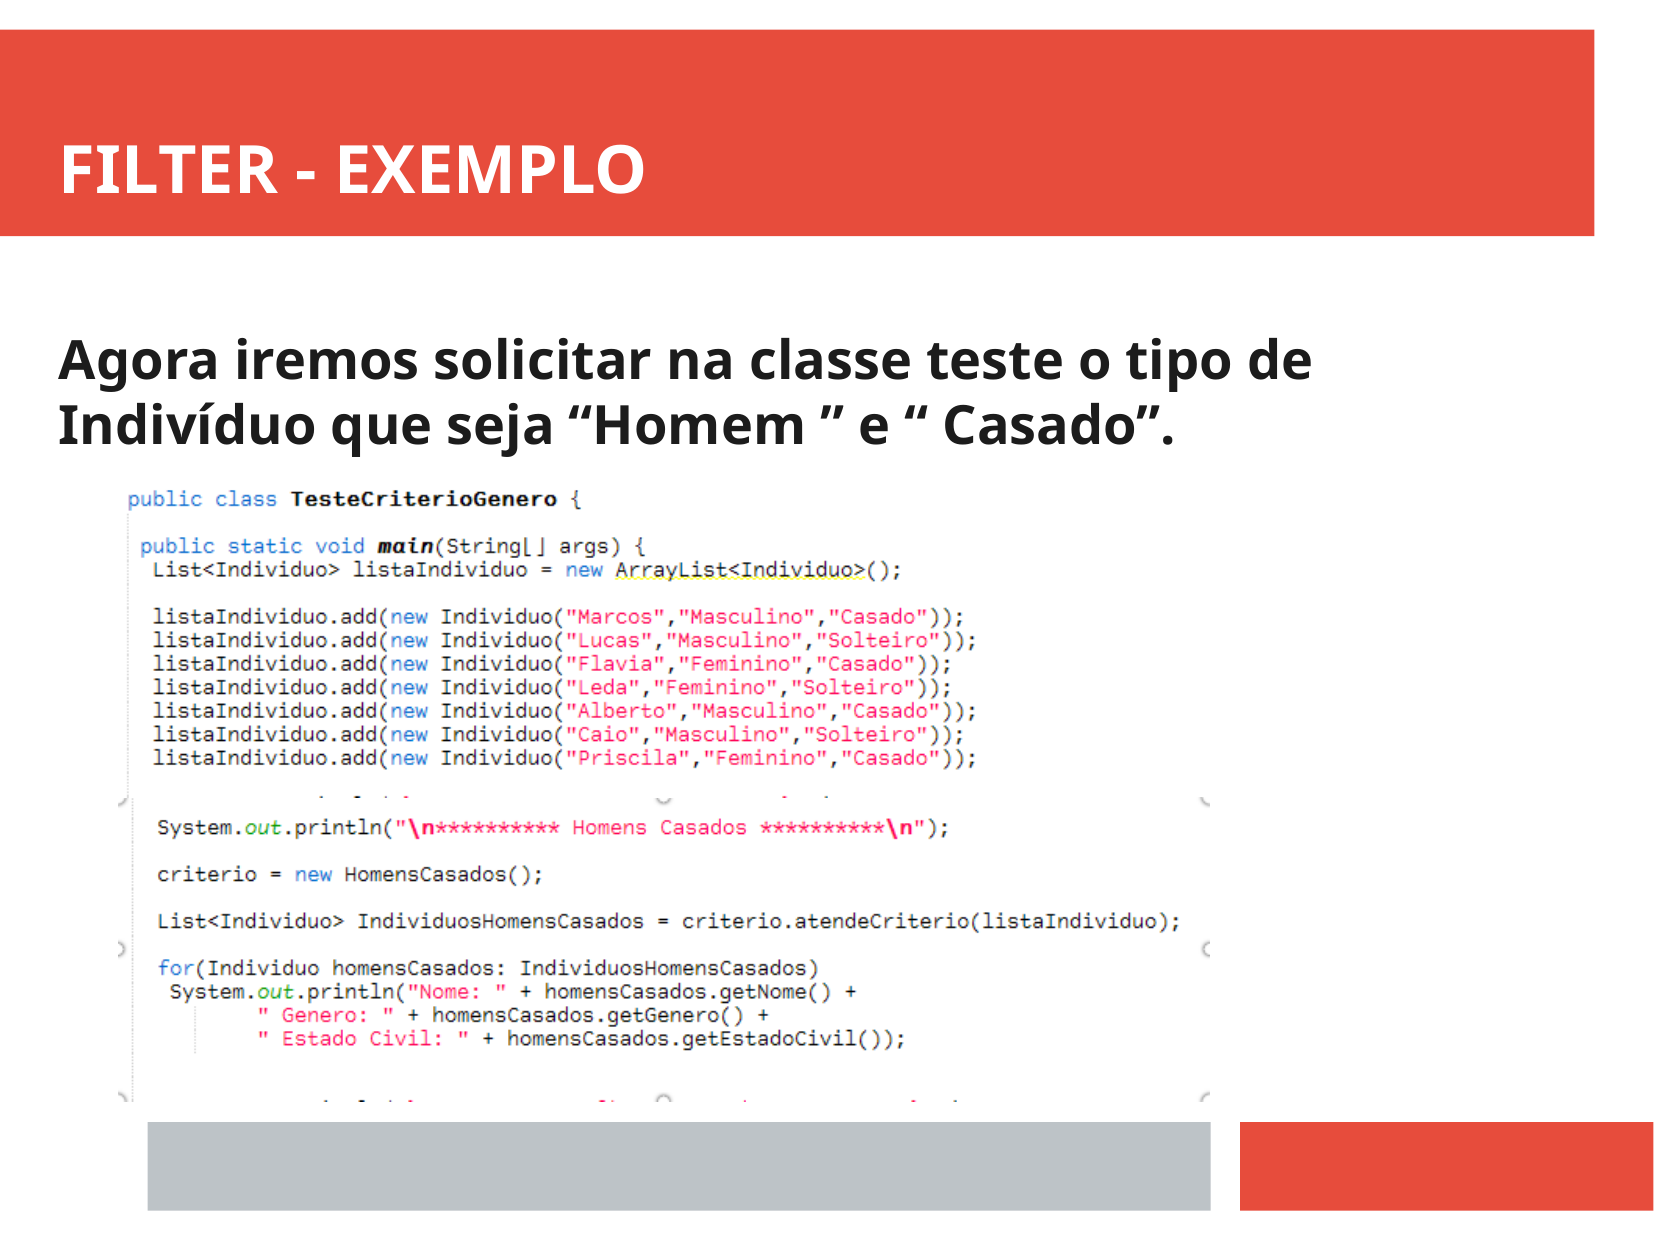

FILTER - EXEMPLO
Agora iremos solicitar na classe teste o tipo de Indivíduo que seja “Homem ” e “ Casado”.